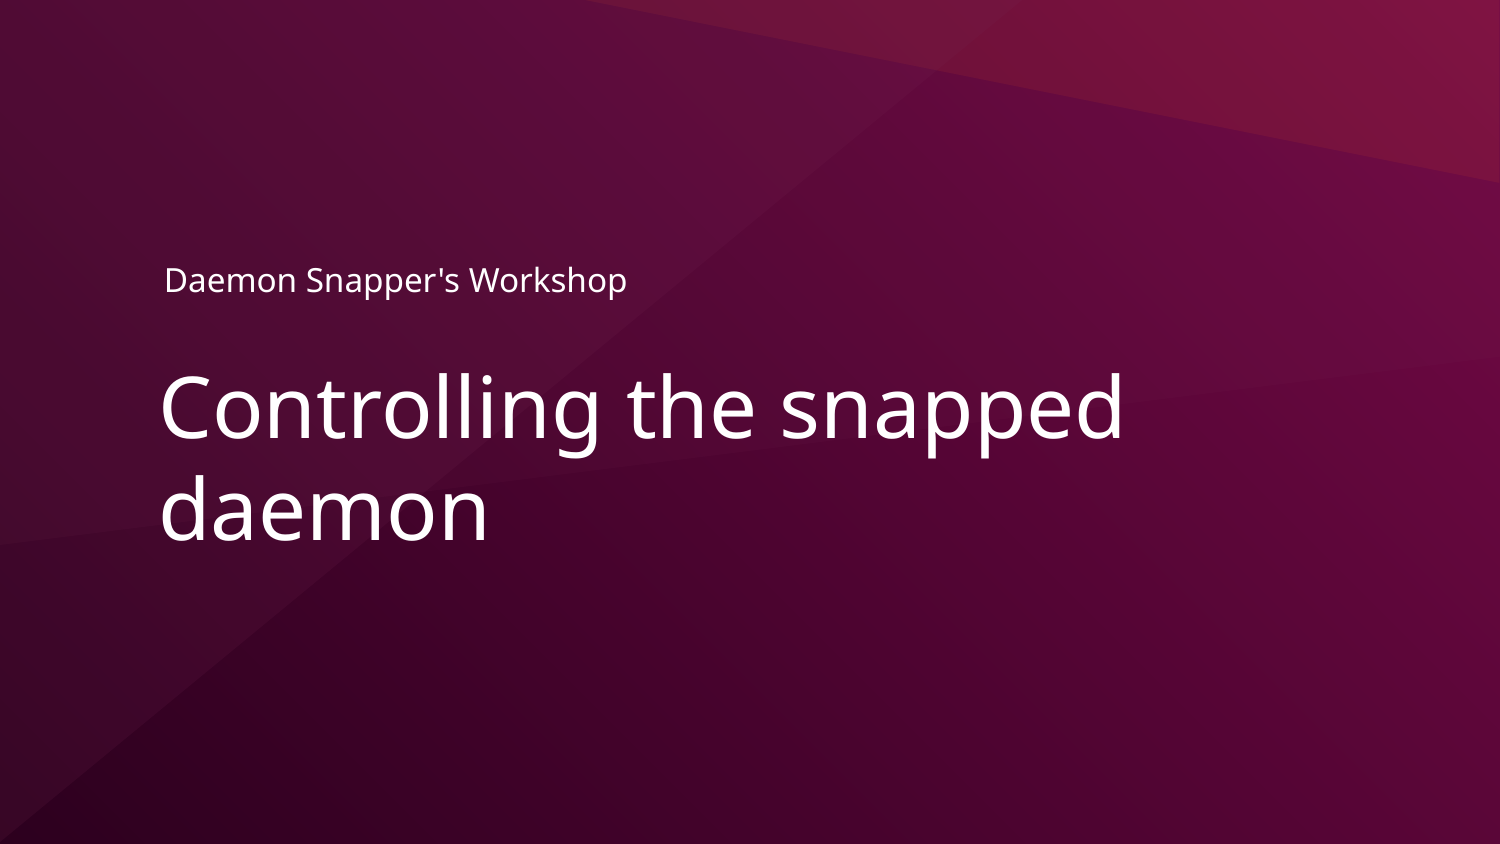

Daemon Snapper's Workshop
# Controlling the snapped daemon